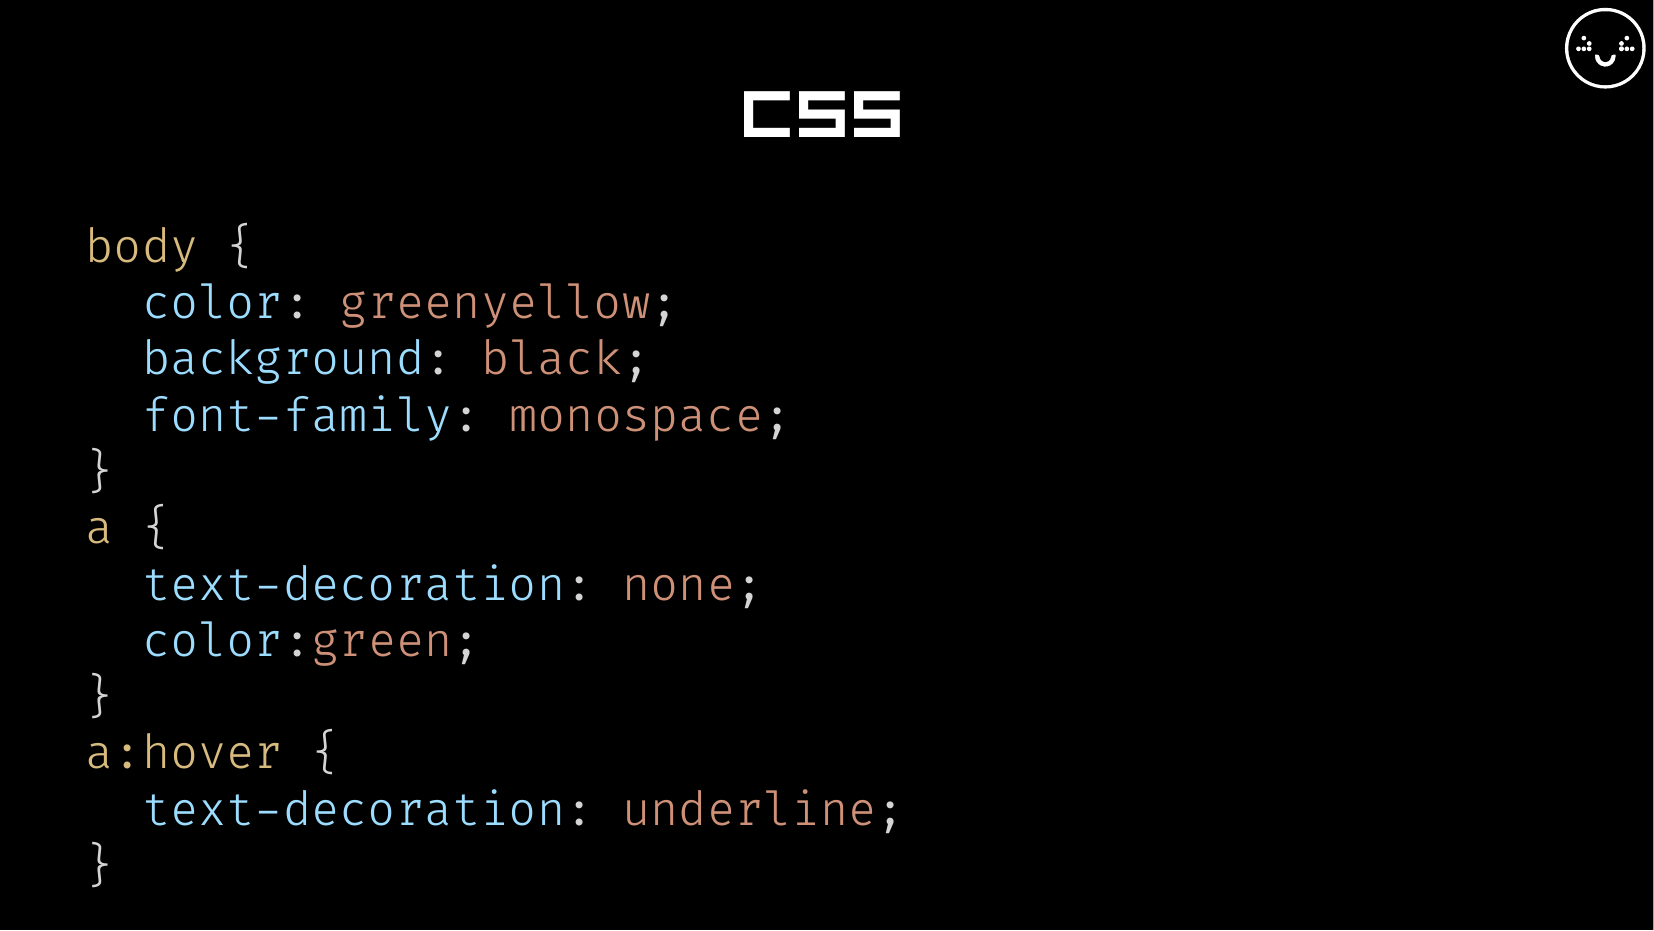

# CSS
body {
 color: greenyellow;
 background: black;
 font-family: monospace;
}
a {
 text-decoration: none;
 color:green;
}
a:hover {
 text-decoration: underline;
}